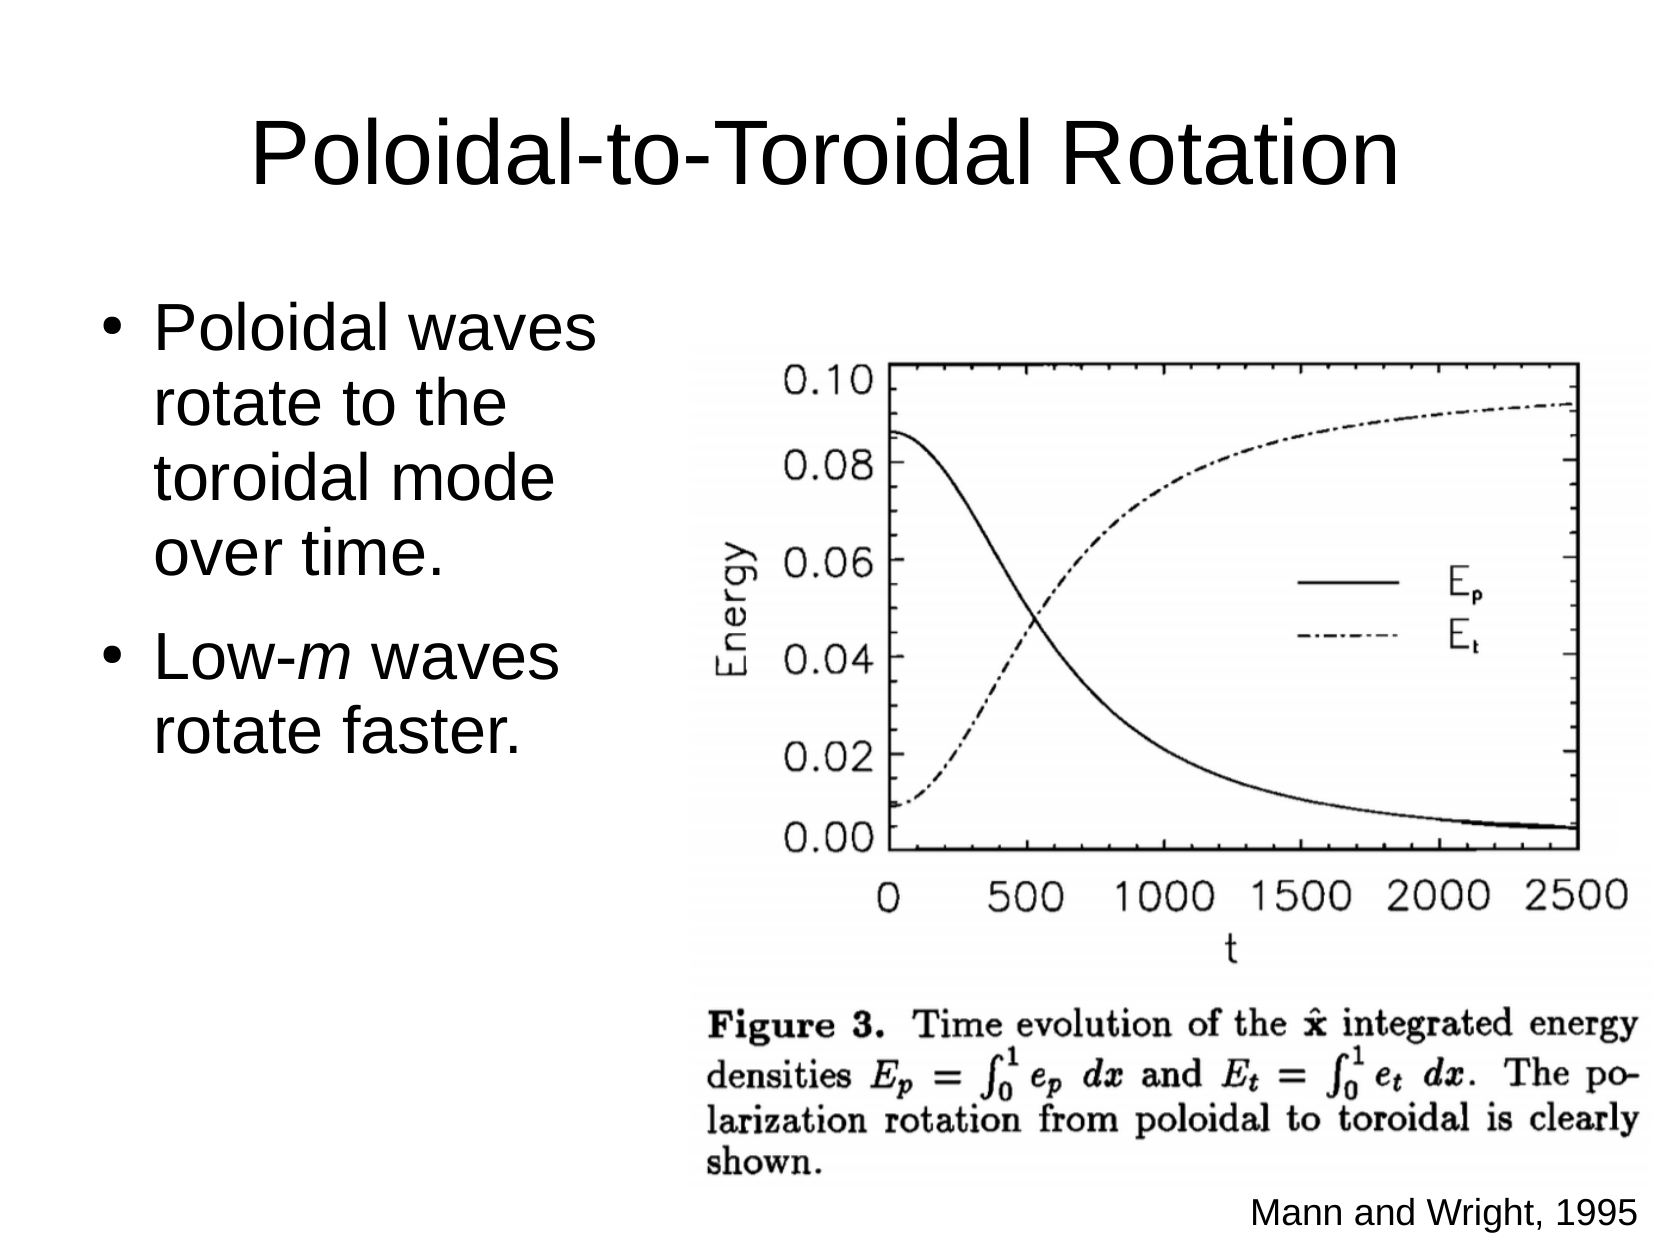

# Poloidal-to-Toroidal Rotation
Poloidal waves rotate to the toroidal mode over time.
Low-m waves rotate faster.
Mann and Wright, 1995